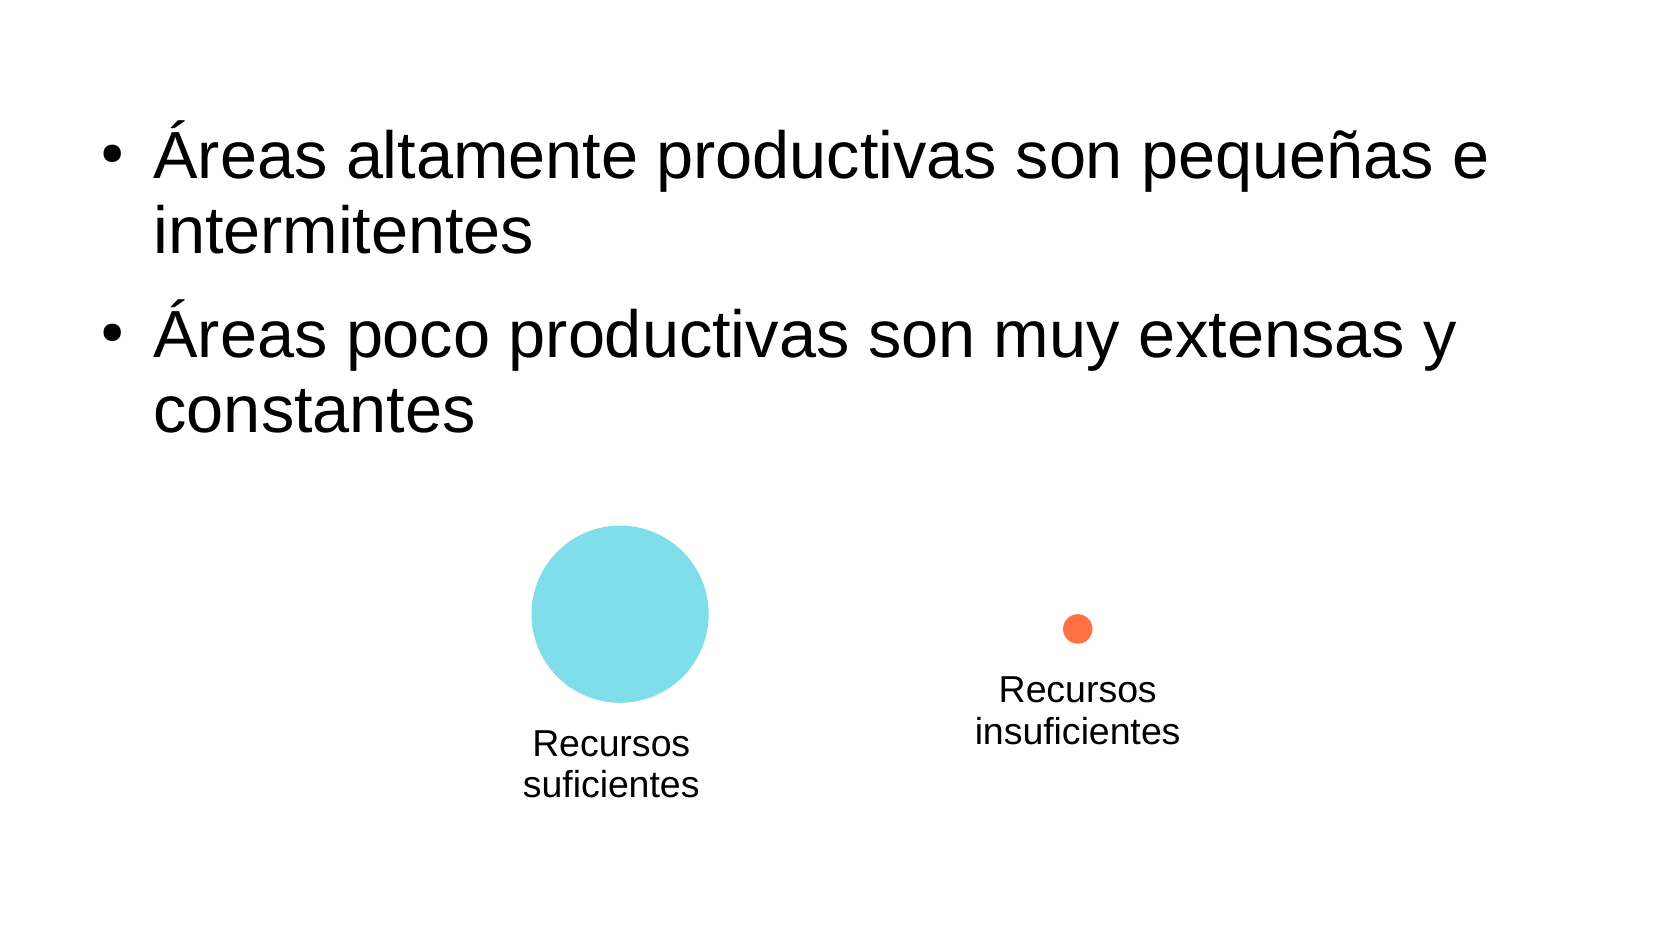

# Áreas altamente productivas son pequeñas e intermitentes
Áreas poco productivas son muy extensas y constantes
Recursos insuficientes
Recursos suficientes